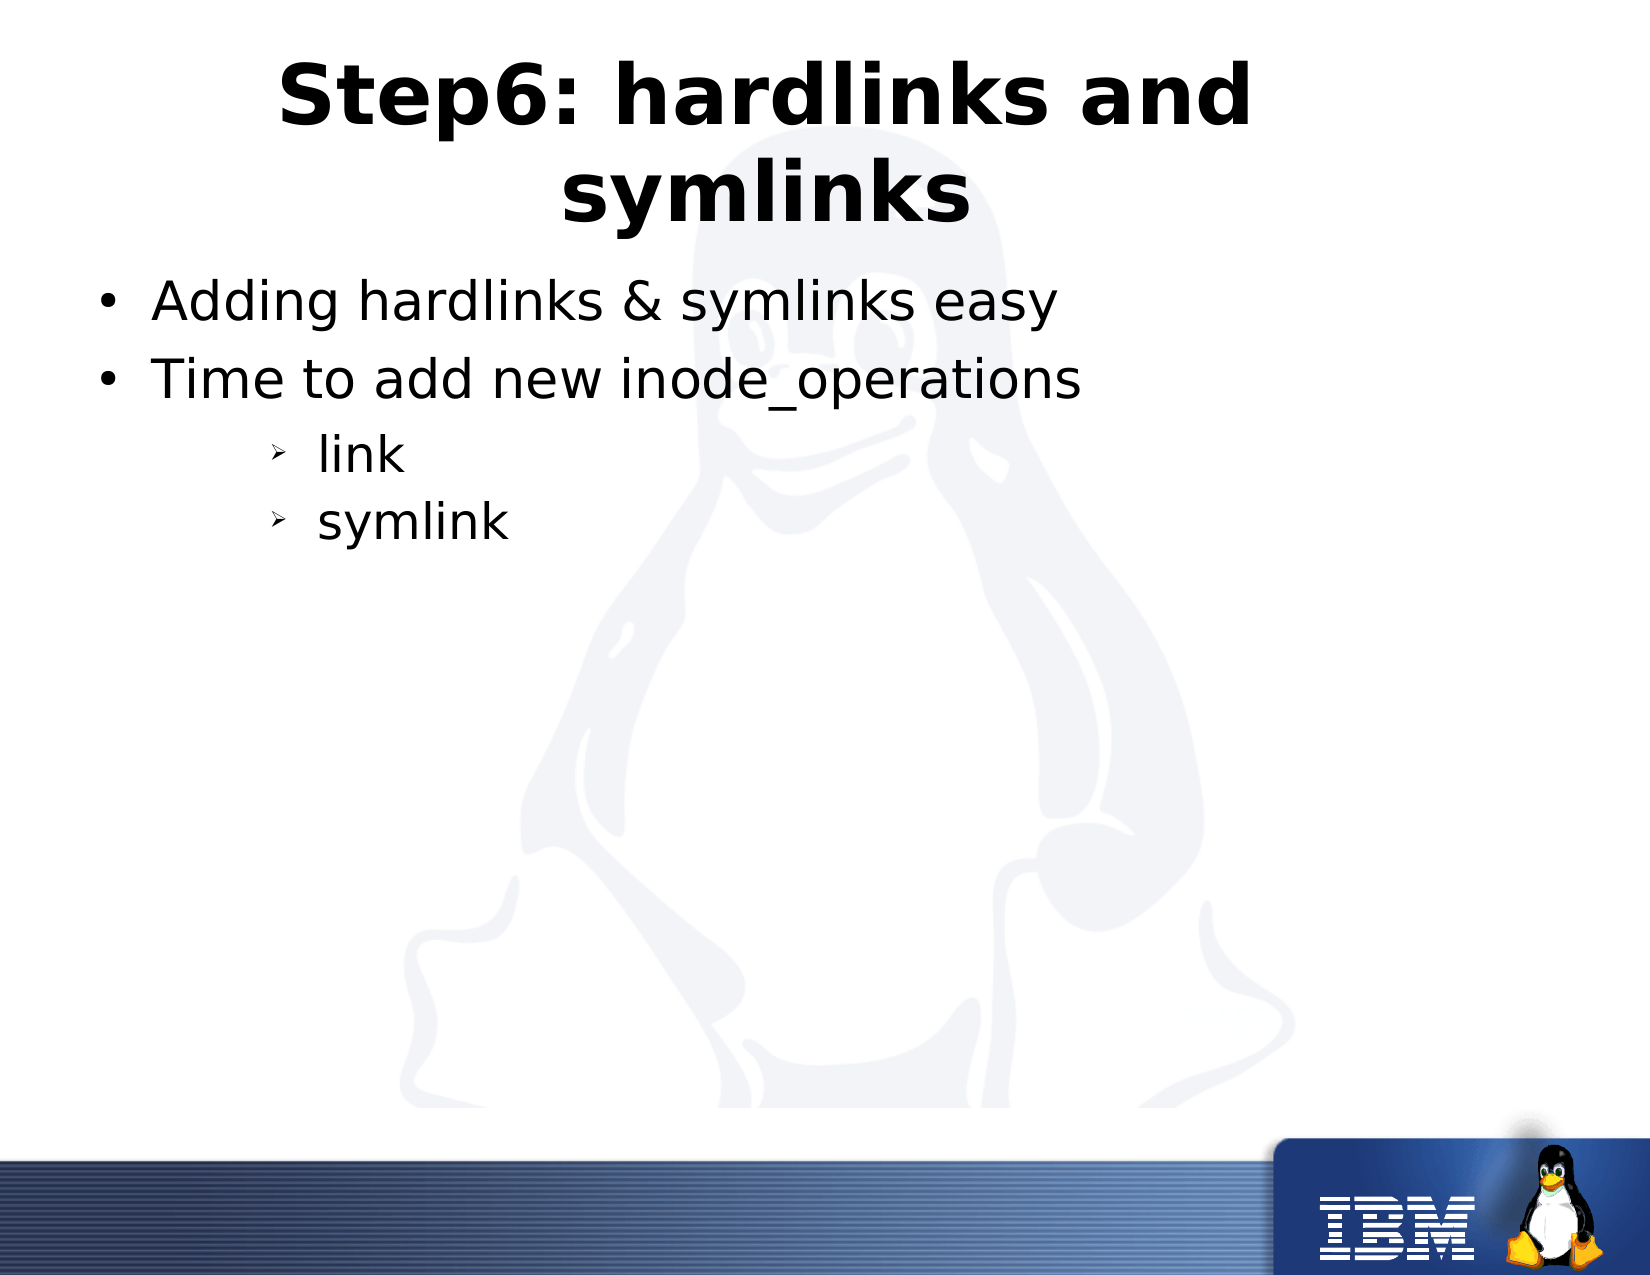

# Step6: hardlinks and symlinks
Adding hardlinks & symlinks easy
Time to add new inode_operations
link
symlink